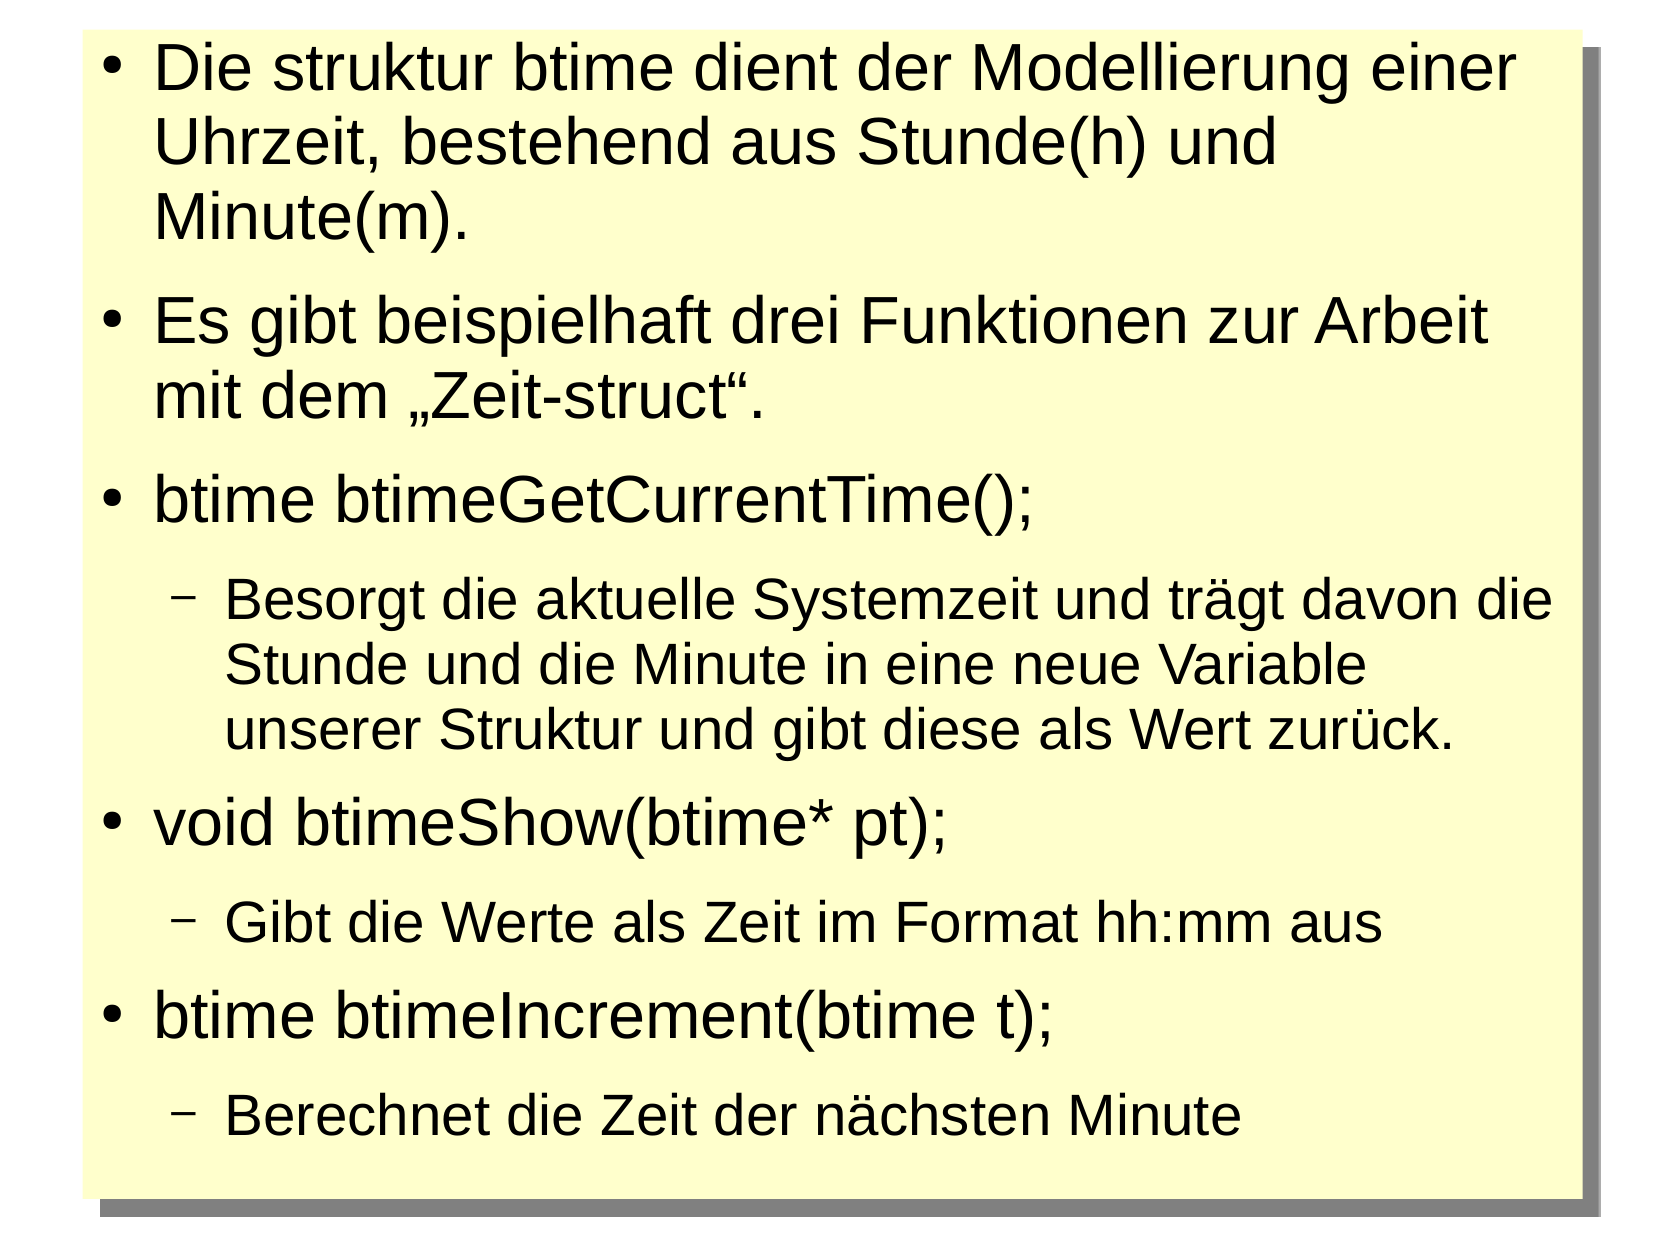

# Die struktur btime dient der Modellierung einer Uhrzeit, bestehend aus Stunde(h) und Minute(m).
Es gibt beispielhaft drei Funktionen zur Arbeit mit dem „Zeit-struct“.
btime btimeGetCurrentTime();
Besorgt die aktuelle Systemzeit und trägt davon die Stunde und die Minute in eine neue Variable unserer Struktur und gibt diese als Wert zurück.
void btimeShow(btime* pt);
Gibt die Werte als Zeit im Format hh:mm aus
btime btimeIncrement(btime t);
Berechnet die Zeit der nächsten Minute
5